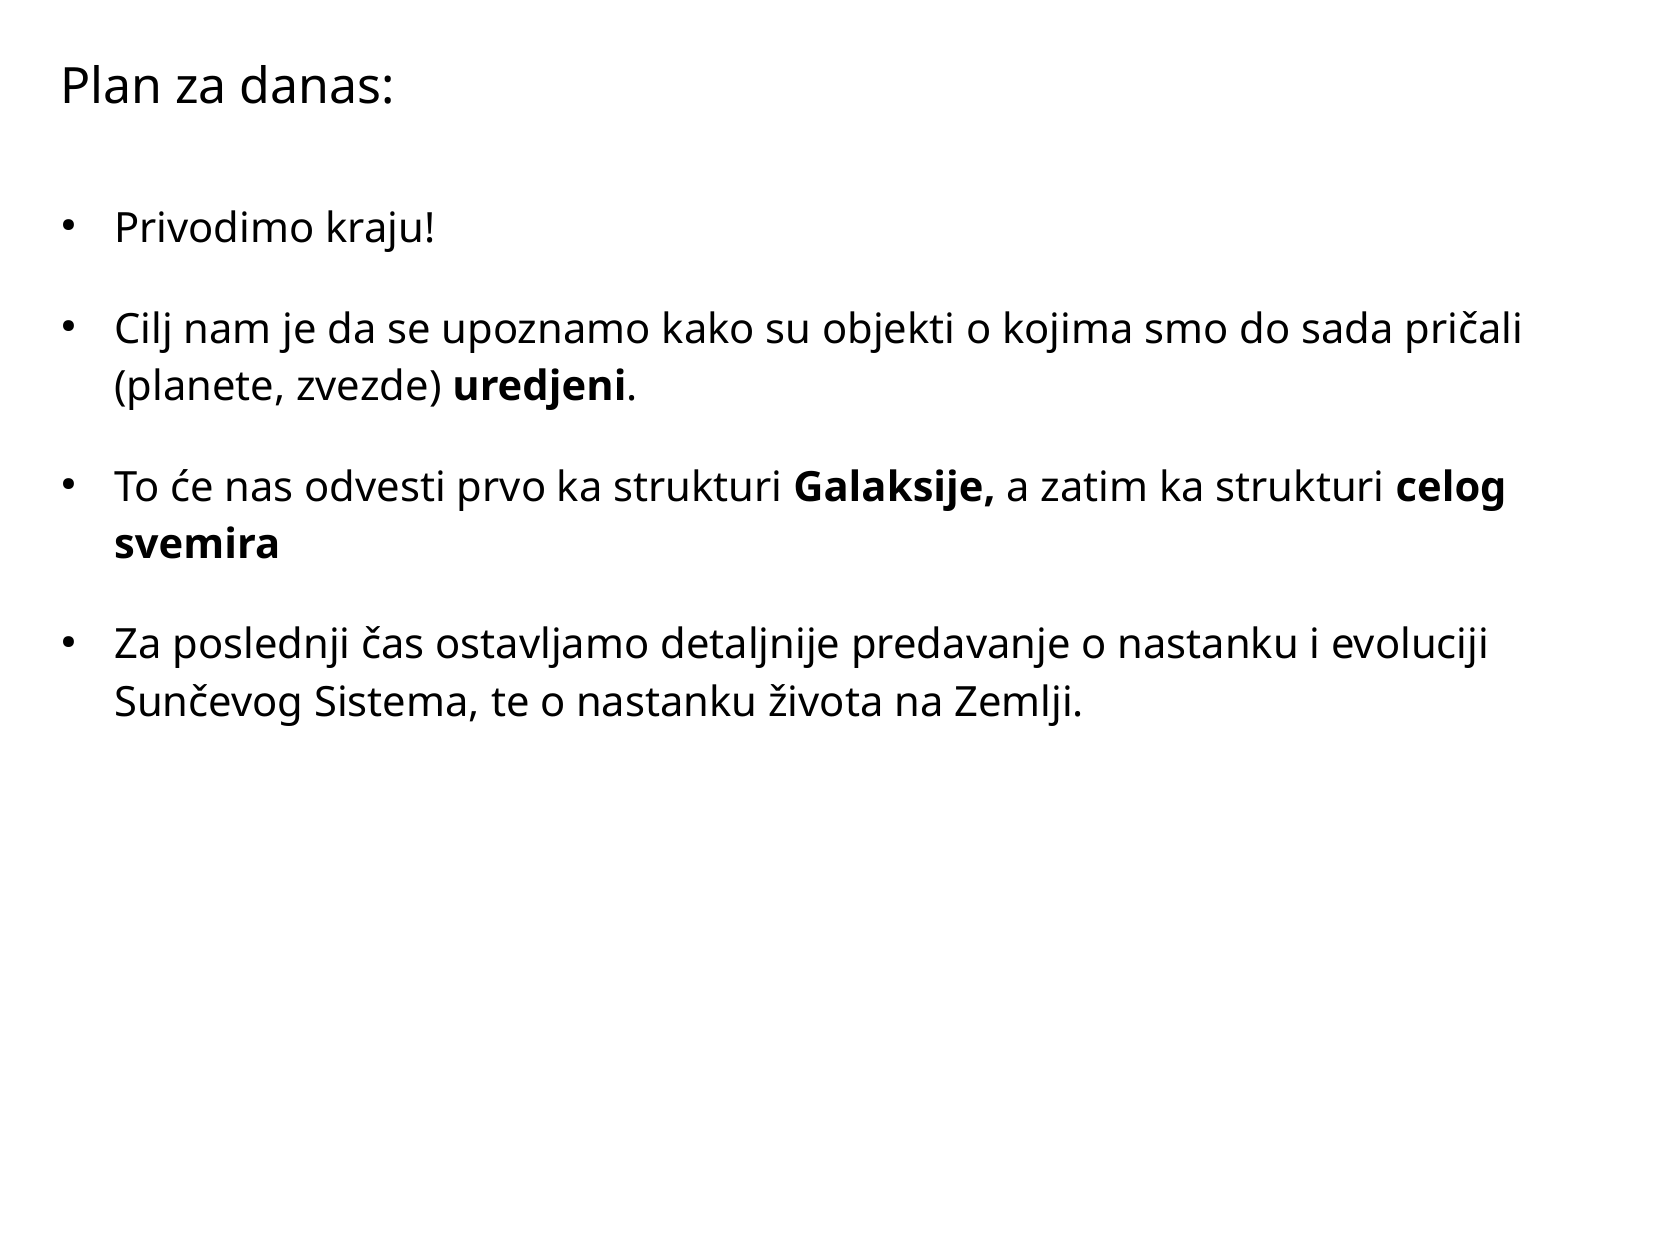

# Plan za danas:
Privodimo kraju!
Cilj nam je da se upoznamo kako su objekti o kojima smo do sada pričali (planete, zvezde) uredjeni.
To će nas odvesti prvo ka strukturi Galaksije, a zatim ka strukturi celog svemira
Za poslednji čas ostavljamo detaljnije predavanje o nastanku i evoluciji Sunčevog Sistema, te o nastanku života na Zemlji.